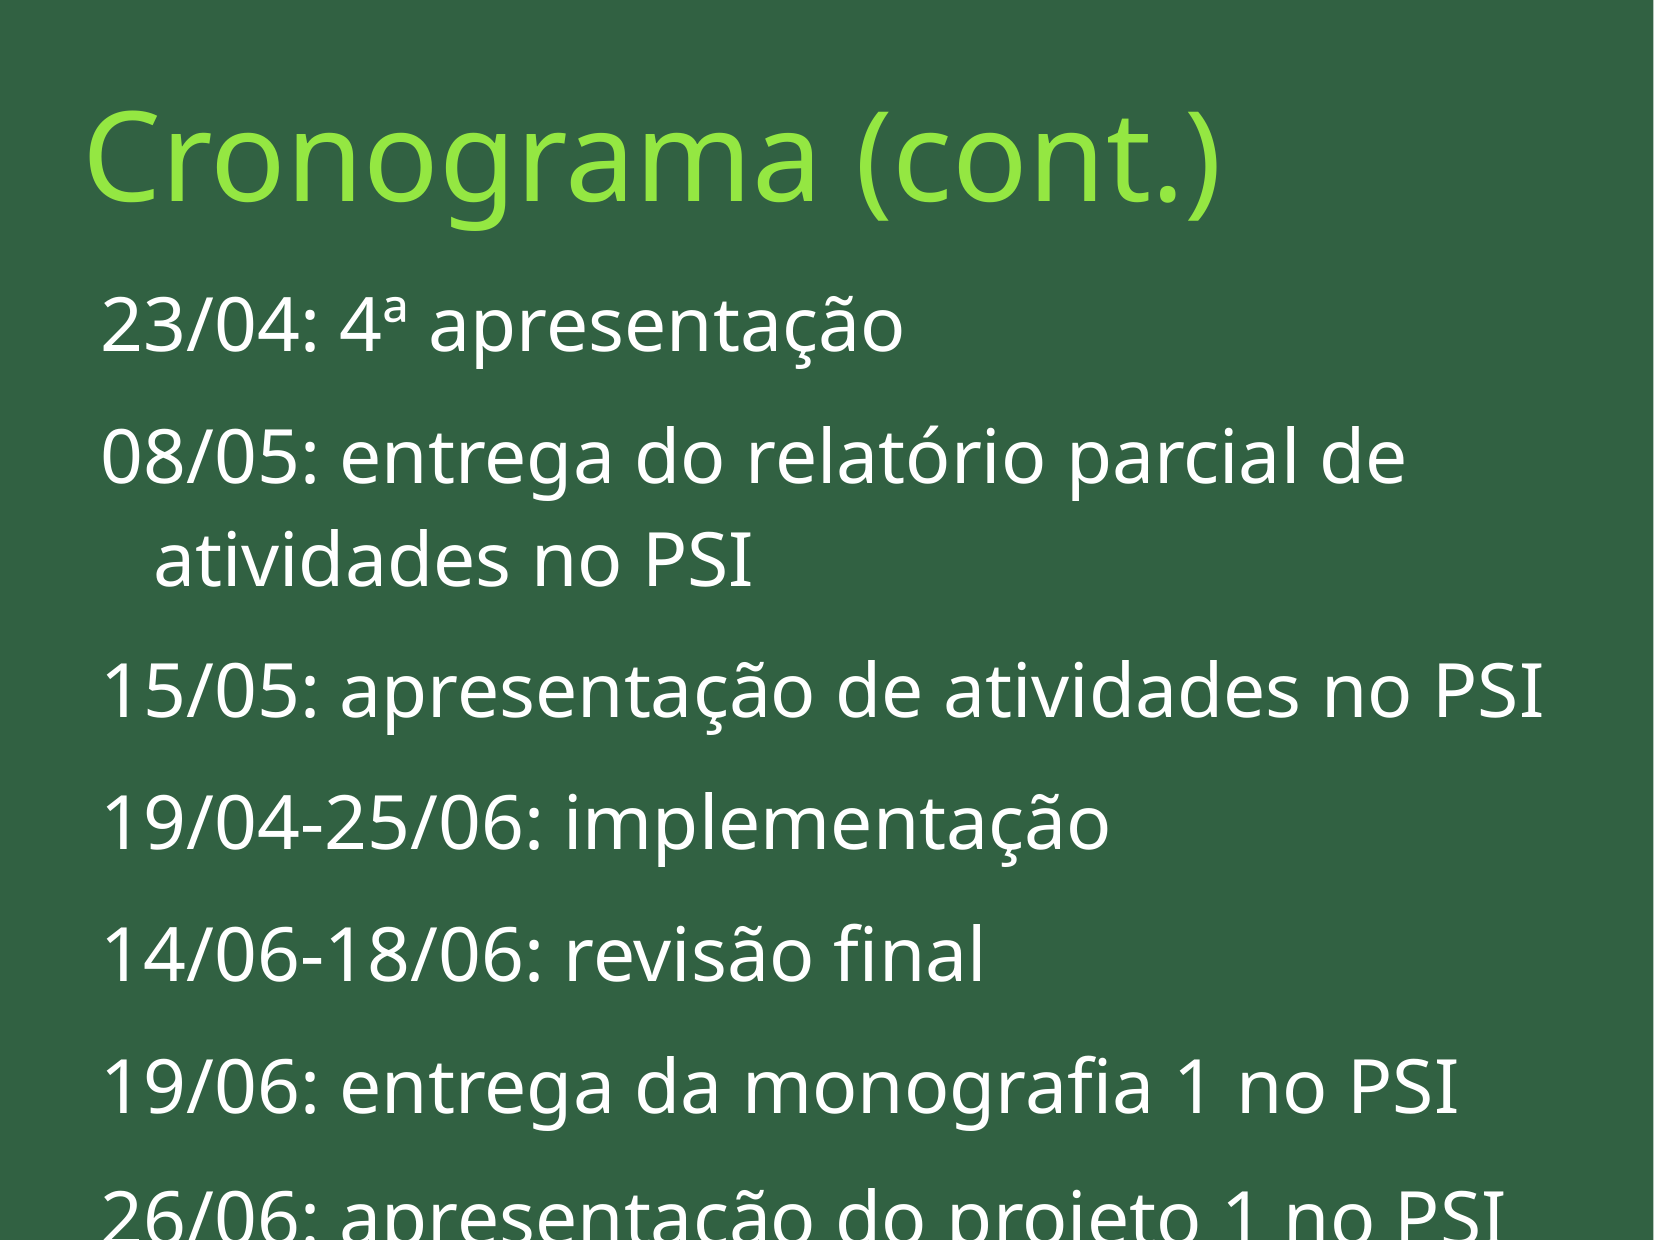

# Cronograma (cont.)
23/04: 4ª apresentação
08/05: entrega do relatório parcial de atividades no PSI
15/05: apresentação de atividades no PSI
19/04-25/06: implementação
14/06-18/06: revisão final
19/06: entrega da monografia 1 no PSI
26/06: apresentação do projeto 1 no PSI